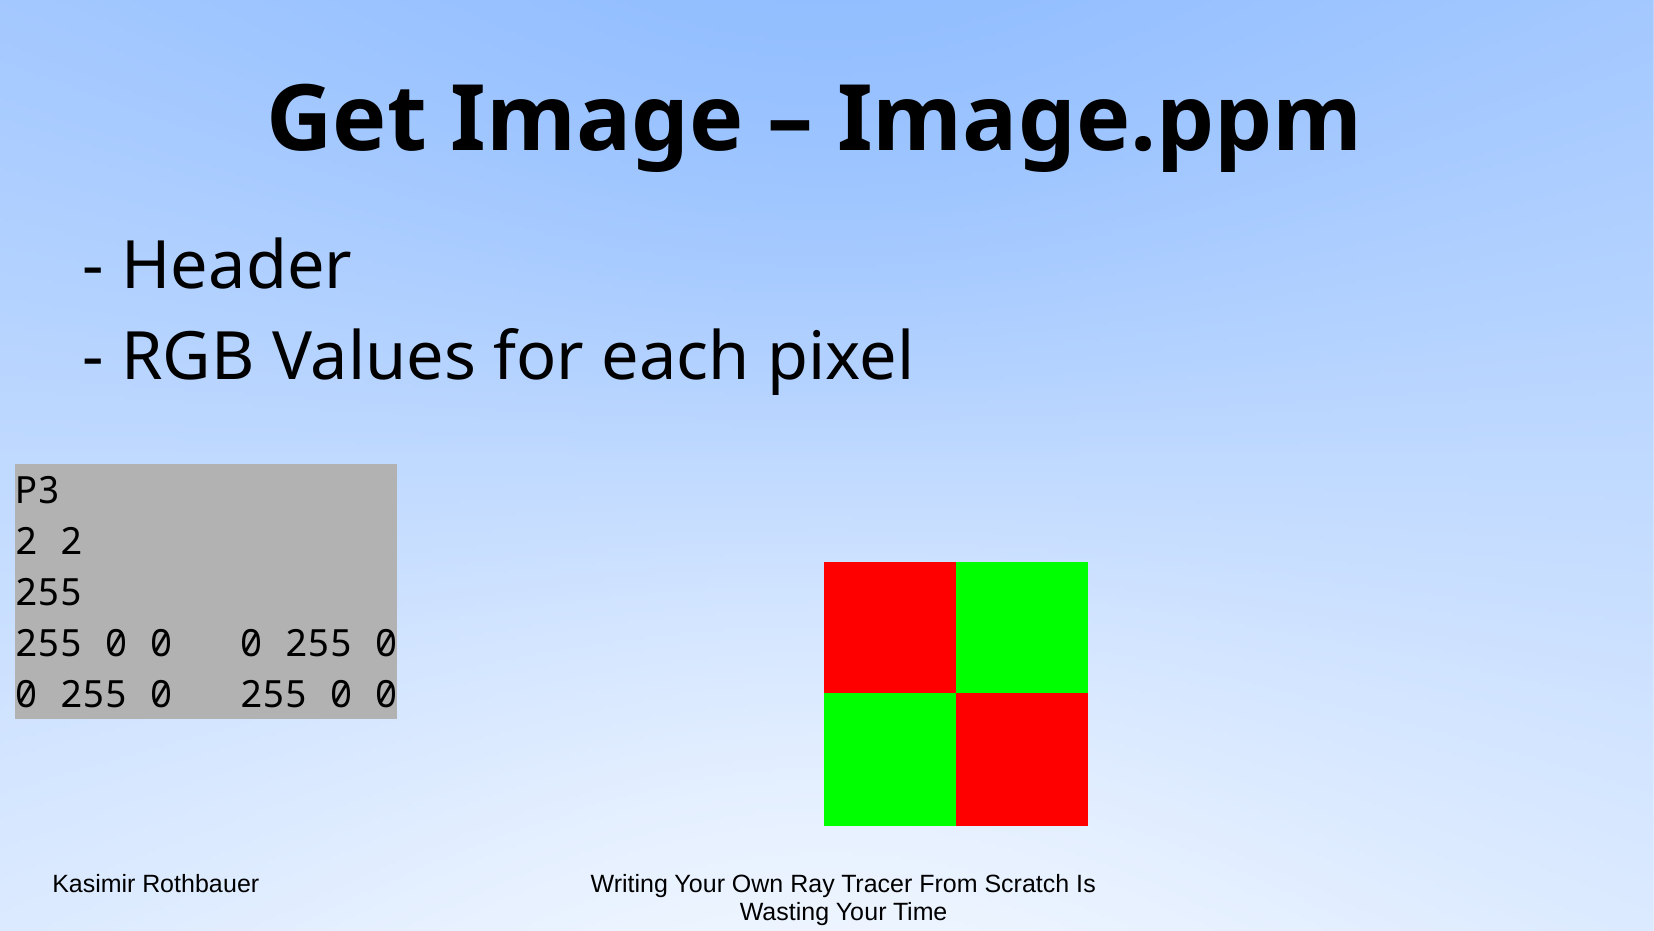

P3
2 2
255
255 0 0 0 255 0
0 255 0 255 0 0
Get Image – Image.ppm
# - Header
- RGB Values for each pixel
Kasimir Rothbauer
Writing Your Own Ray Tracer From Scratch Is Wasting Your Time